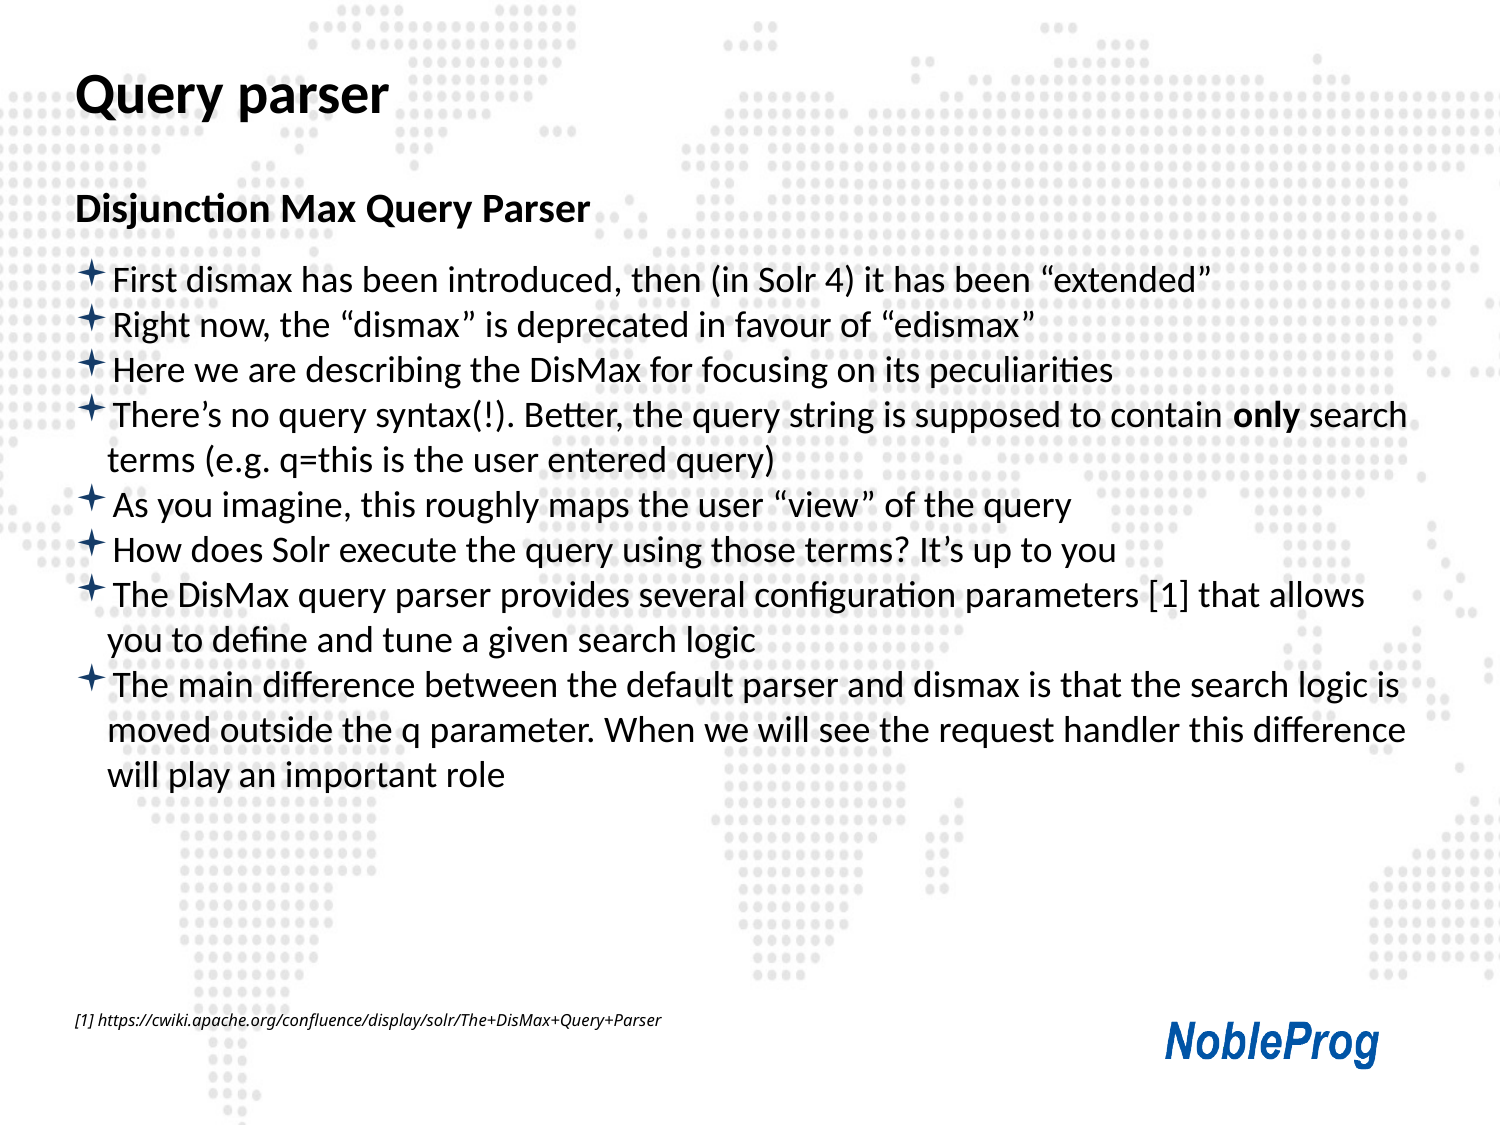

Query parser
Disjunction Max Query Parser
First dismax has been introduced, then (in Solr 4) it has been “extended”
Right now, the “dismax” is deprecated in favour of “edismax”
Here we are describing the DisMax for focusing on its peculiarities
There’s no query syntax(!). Better, the query string is supposed to contain only search terms (e.g. q=this is the user entered query)
As you imagine, this roughly maps the user “view” of the query
How does Solr execute the query using those terms? It’s up to you
The DisMax query parser provides several configuration parameters [1] that allows you to define and tune a given search logic
The main difference between the default parser and dismax is that the search logic is moved outside the q parameter. When we will see the request handler this difference will play an important role
[1] https://cwiki.apache.org/confluence/display/solr/The+DisMax+Query+Parser